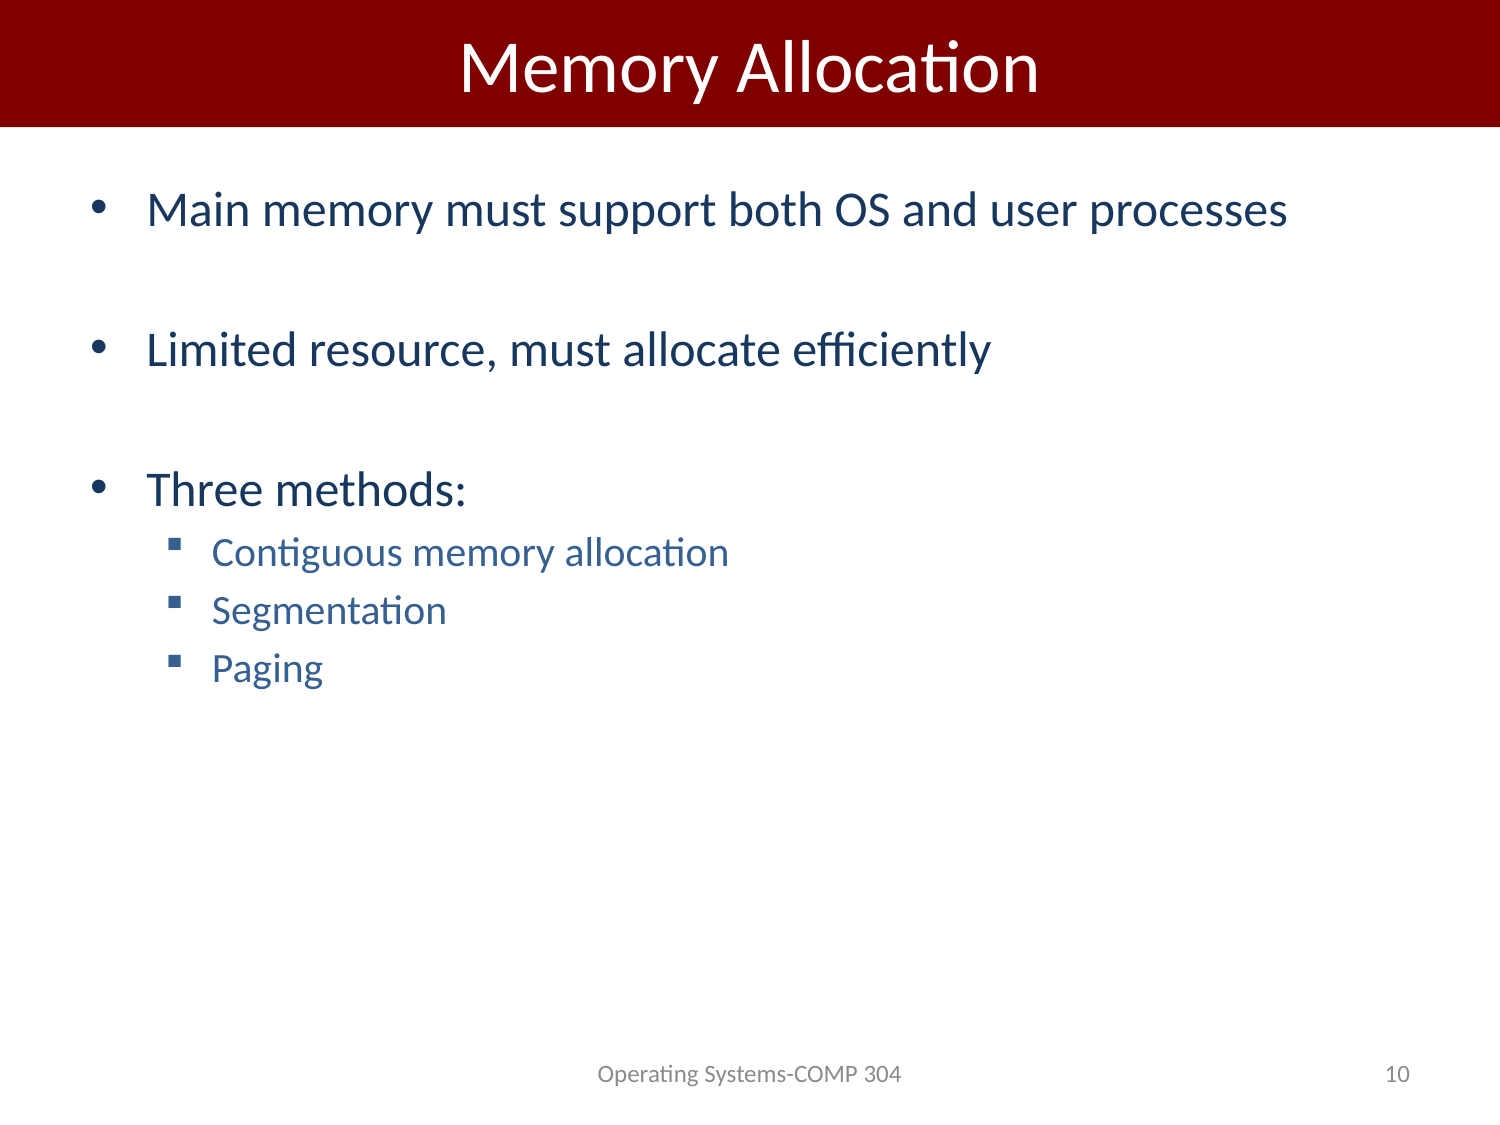

# Memory Allocation
Main memory must support both OS and user processes
Limited resource, must allocate efficiently
Three methods:
Contiguous memory allocation
Segmentation
Paging
Operating Systems-COMP 304
10